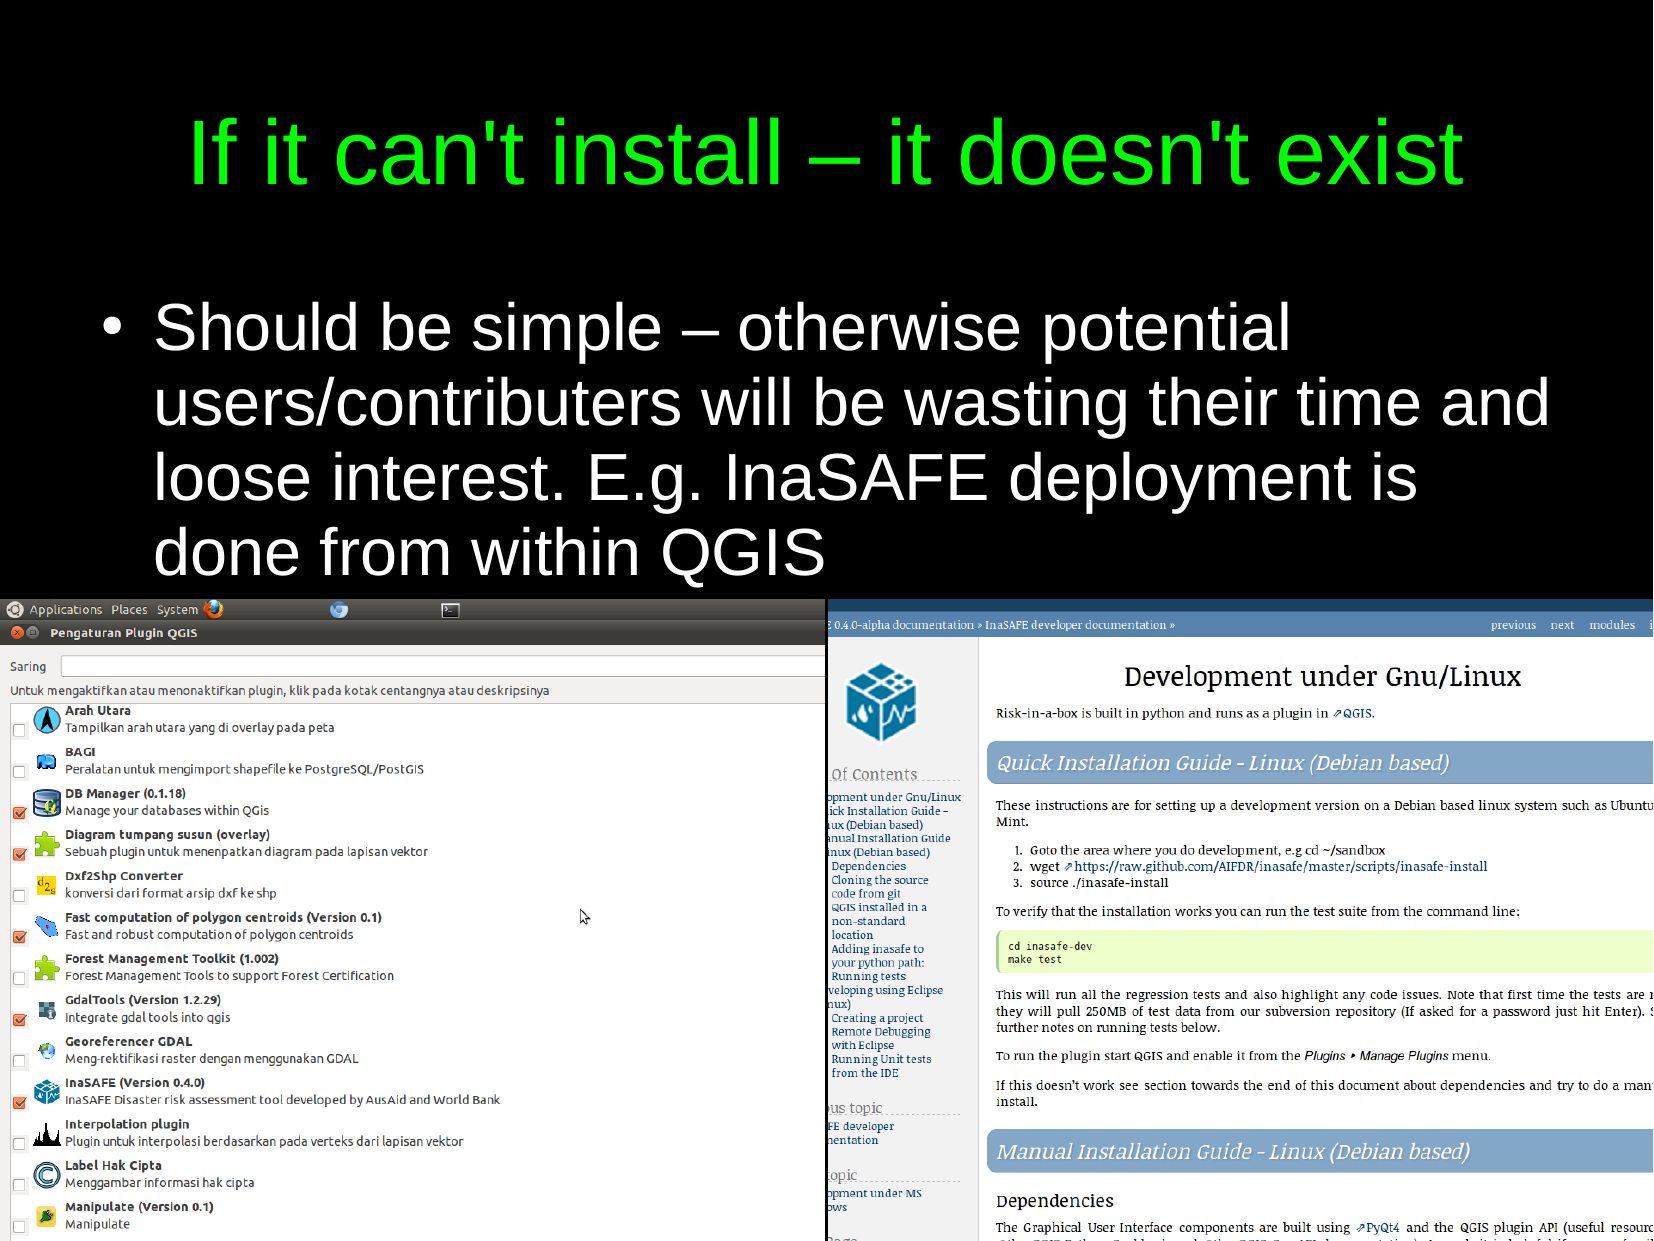

# If it can't install – it doesn't exist
Should be simple – otherwise potential users/contributers will be wasting their time and loose interest. E.g. InaSAFE deployment is done from within QGIS